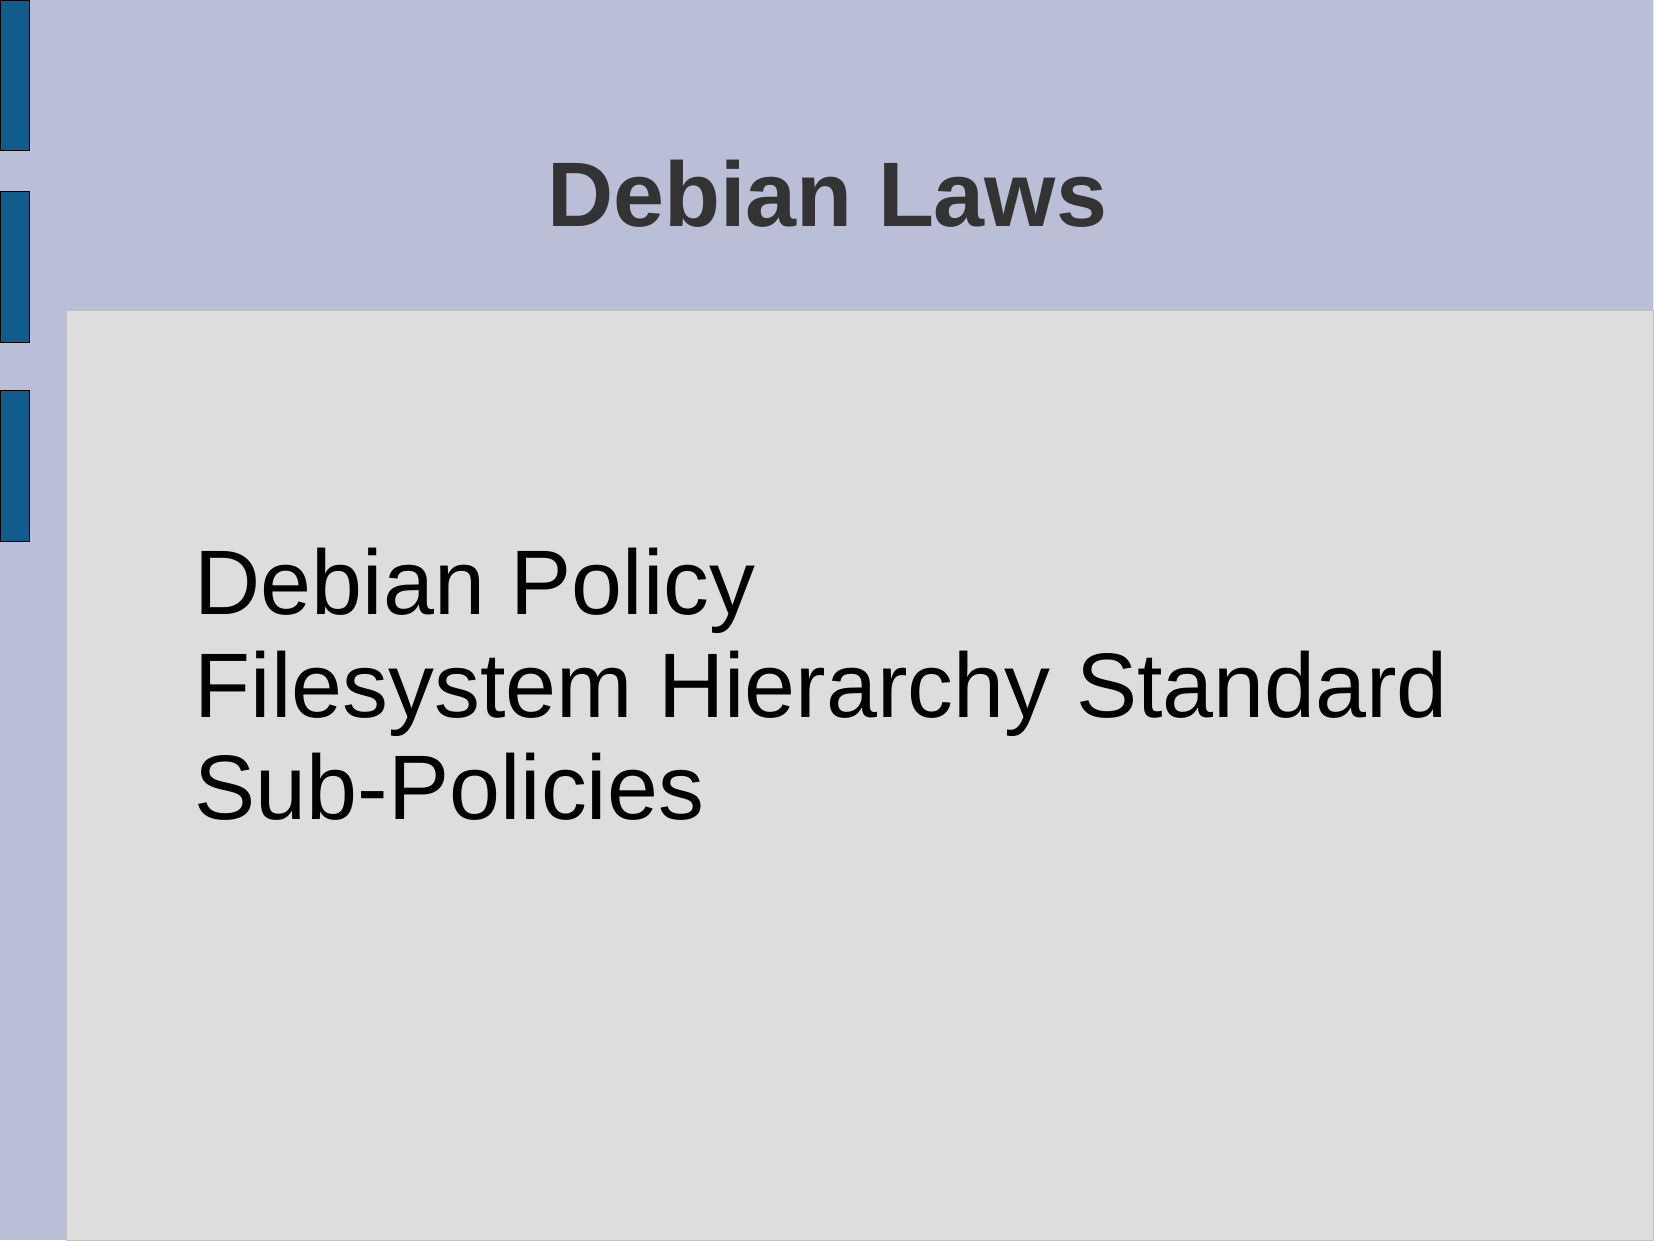

# Debian Laws
Debian Policy
Filesystem Hierarchy Standard
Sub-Policies